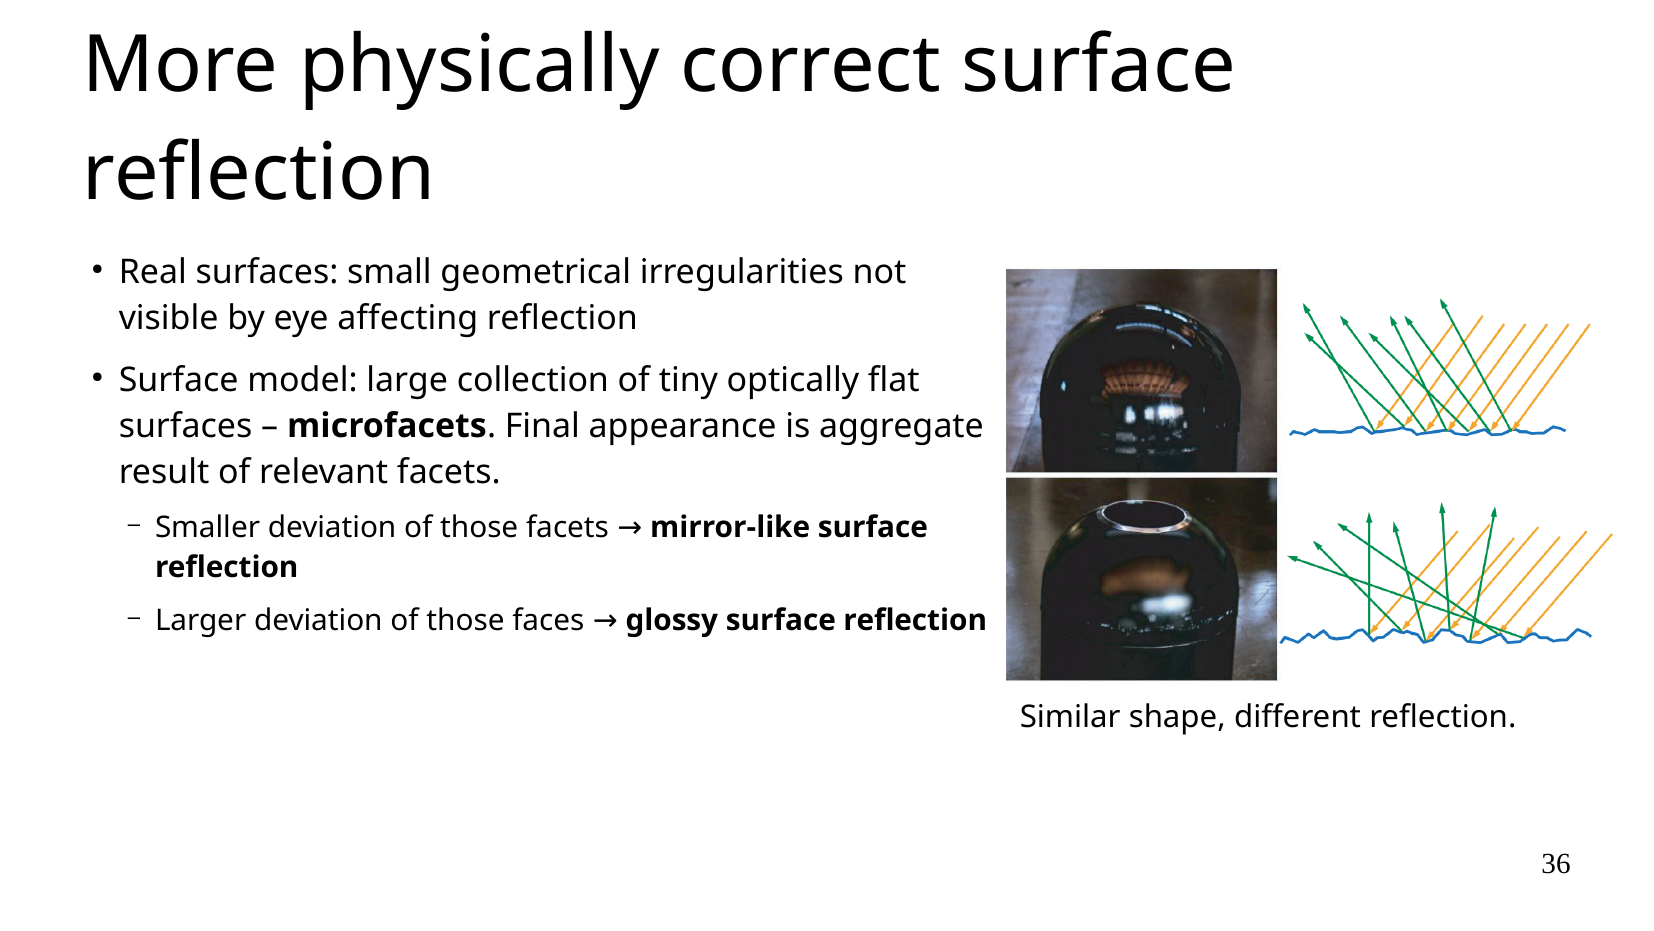

# More physically correct surface reflection
Real surfaces: small geometrical irregularities not visible by eye affecting reflection
Surface model: large collection of tiny optically flat surfaces – microfacets. Final appearance is aggregate result of relevant facets.
Smaller deviation of those facets → mirror-like surface reflection
Larger deviation of those faces → glossy surface reflection
Similar shape, different reflection.
36